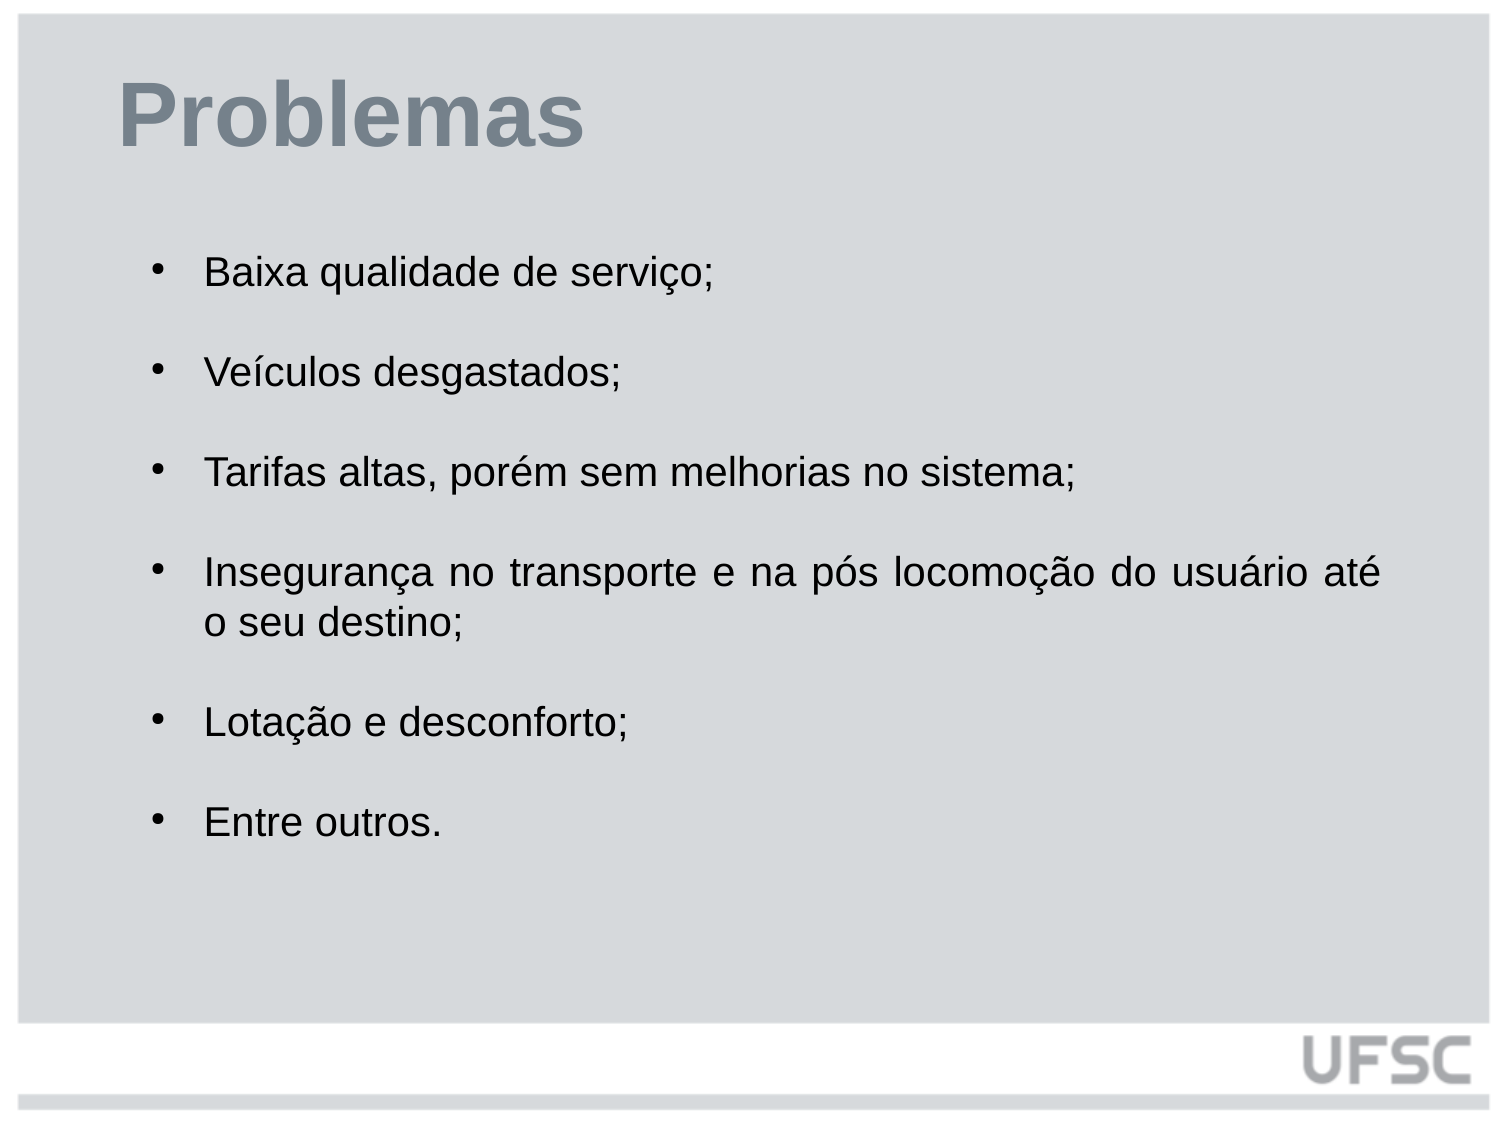

# Problemas
Baixa qualidade de serviço;
Veículos desgastados;
Tarifas altas, porém sem melhorias no sistema;
Insegurança no transporte e na pós locomoção do usuário até o seu destino;
Lotação e desconforto;
Entre outros.